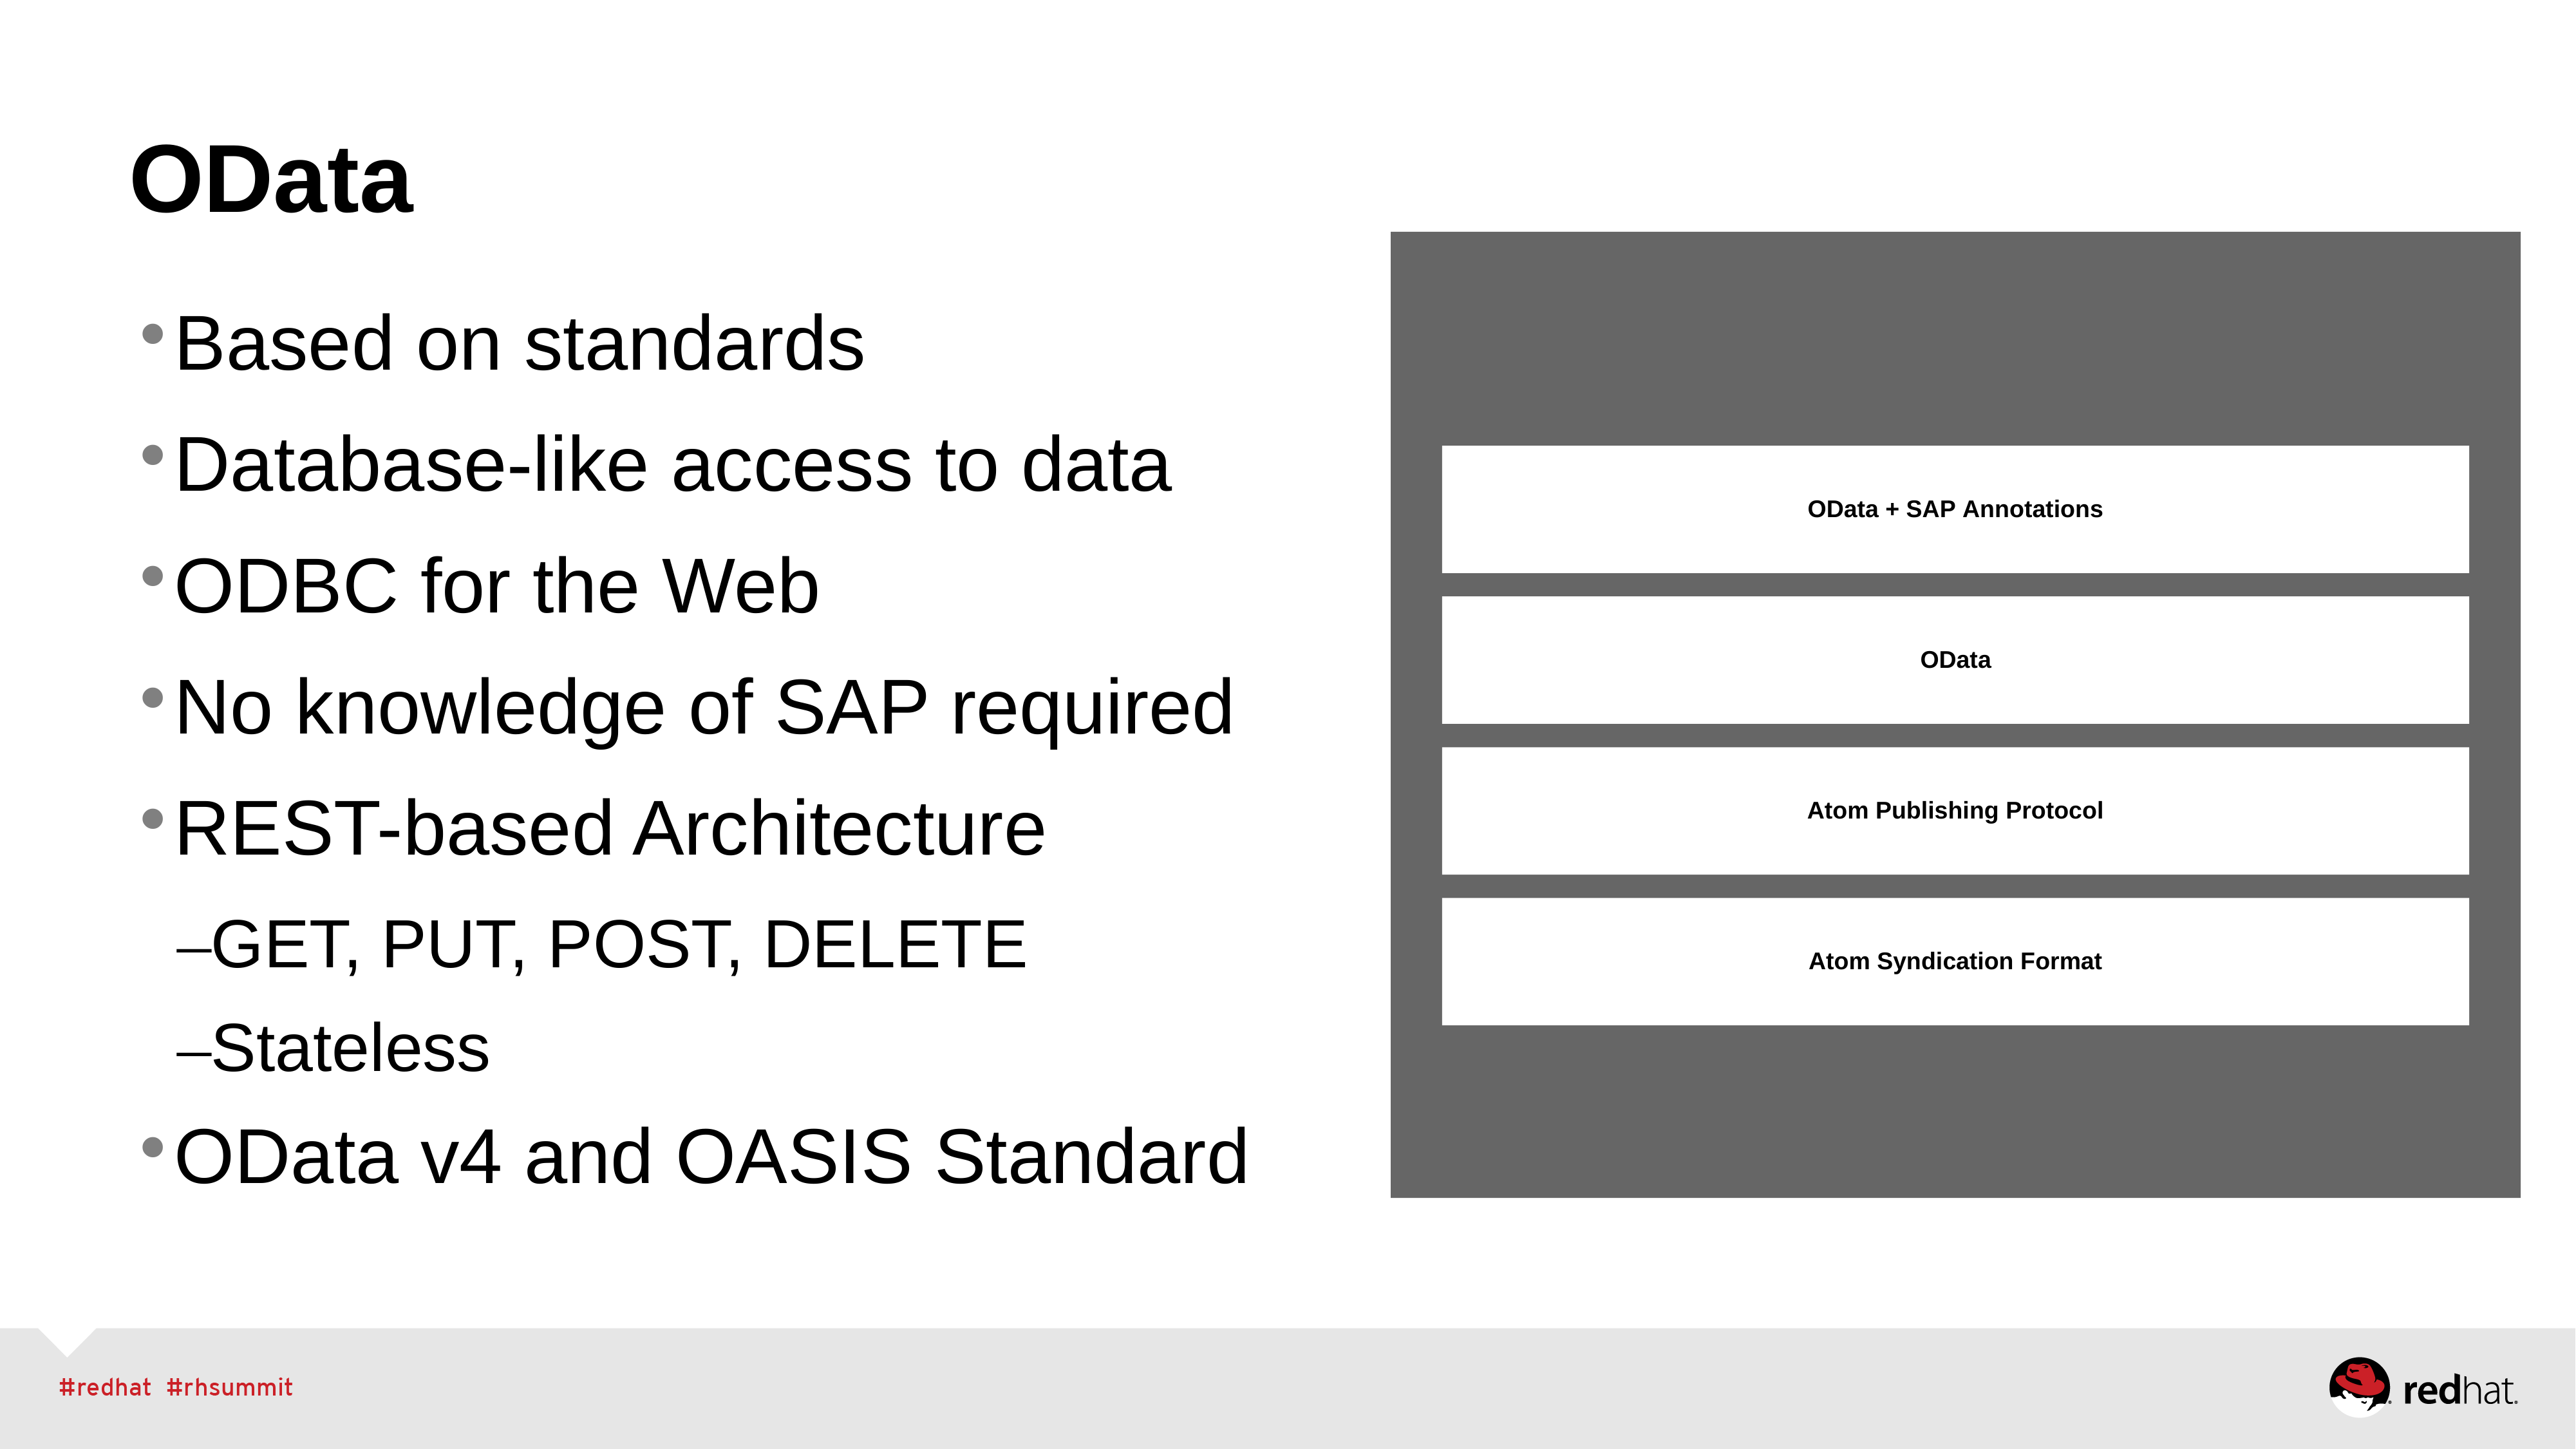

# OData
OData + SAP Annotations
OData
Atom Publishing Protocol
Atom Syndication Format
Based on standards
Database-like access to data
ODBC for the Web
No knowledge of SAP required
REST-based Architecture
GET, PUT, POST, DELETE
Stateless
OData v4 and OASIS Standard